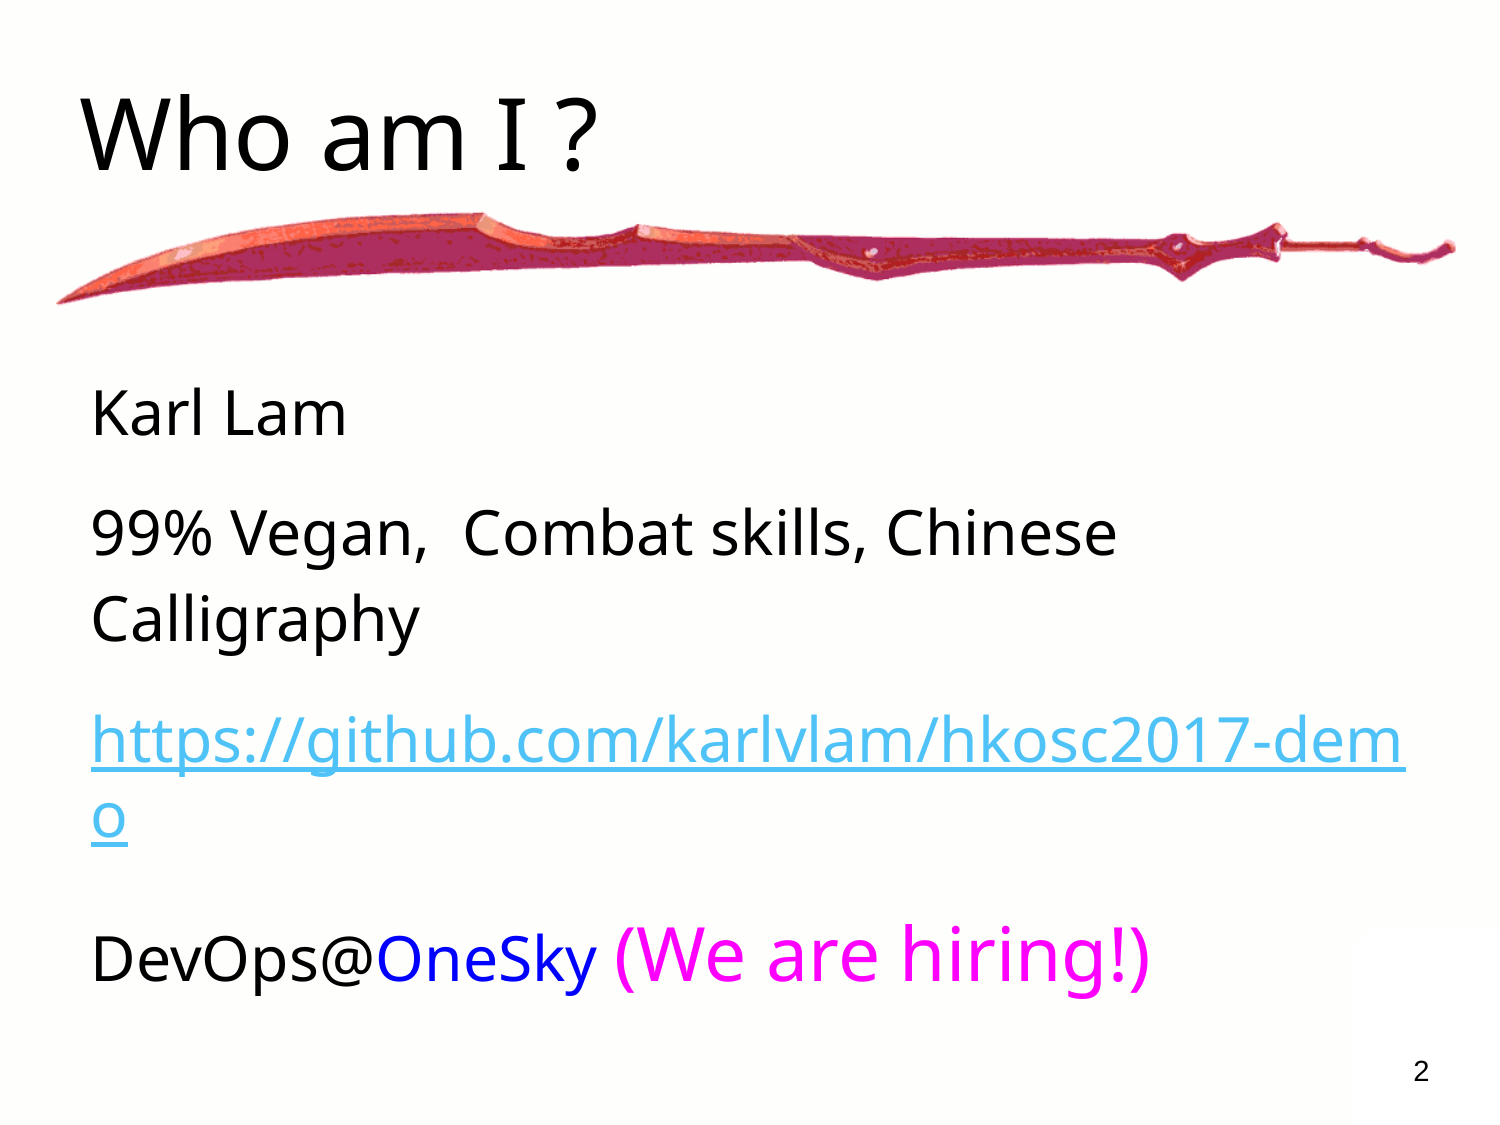

# Who am I ?
Karl Lam
99% Vegan, Combat skills, Chinese Calligraphy
https://github.com/karlvlam/hkosc2017-demo
DevOps@OneSky (We are hiring!)